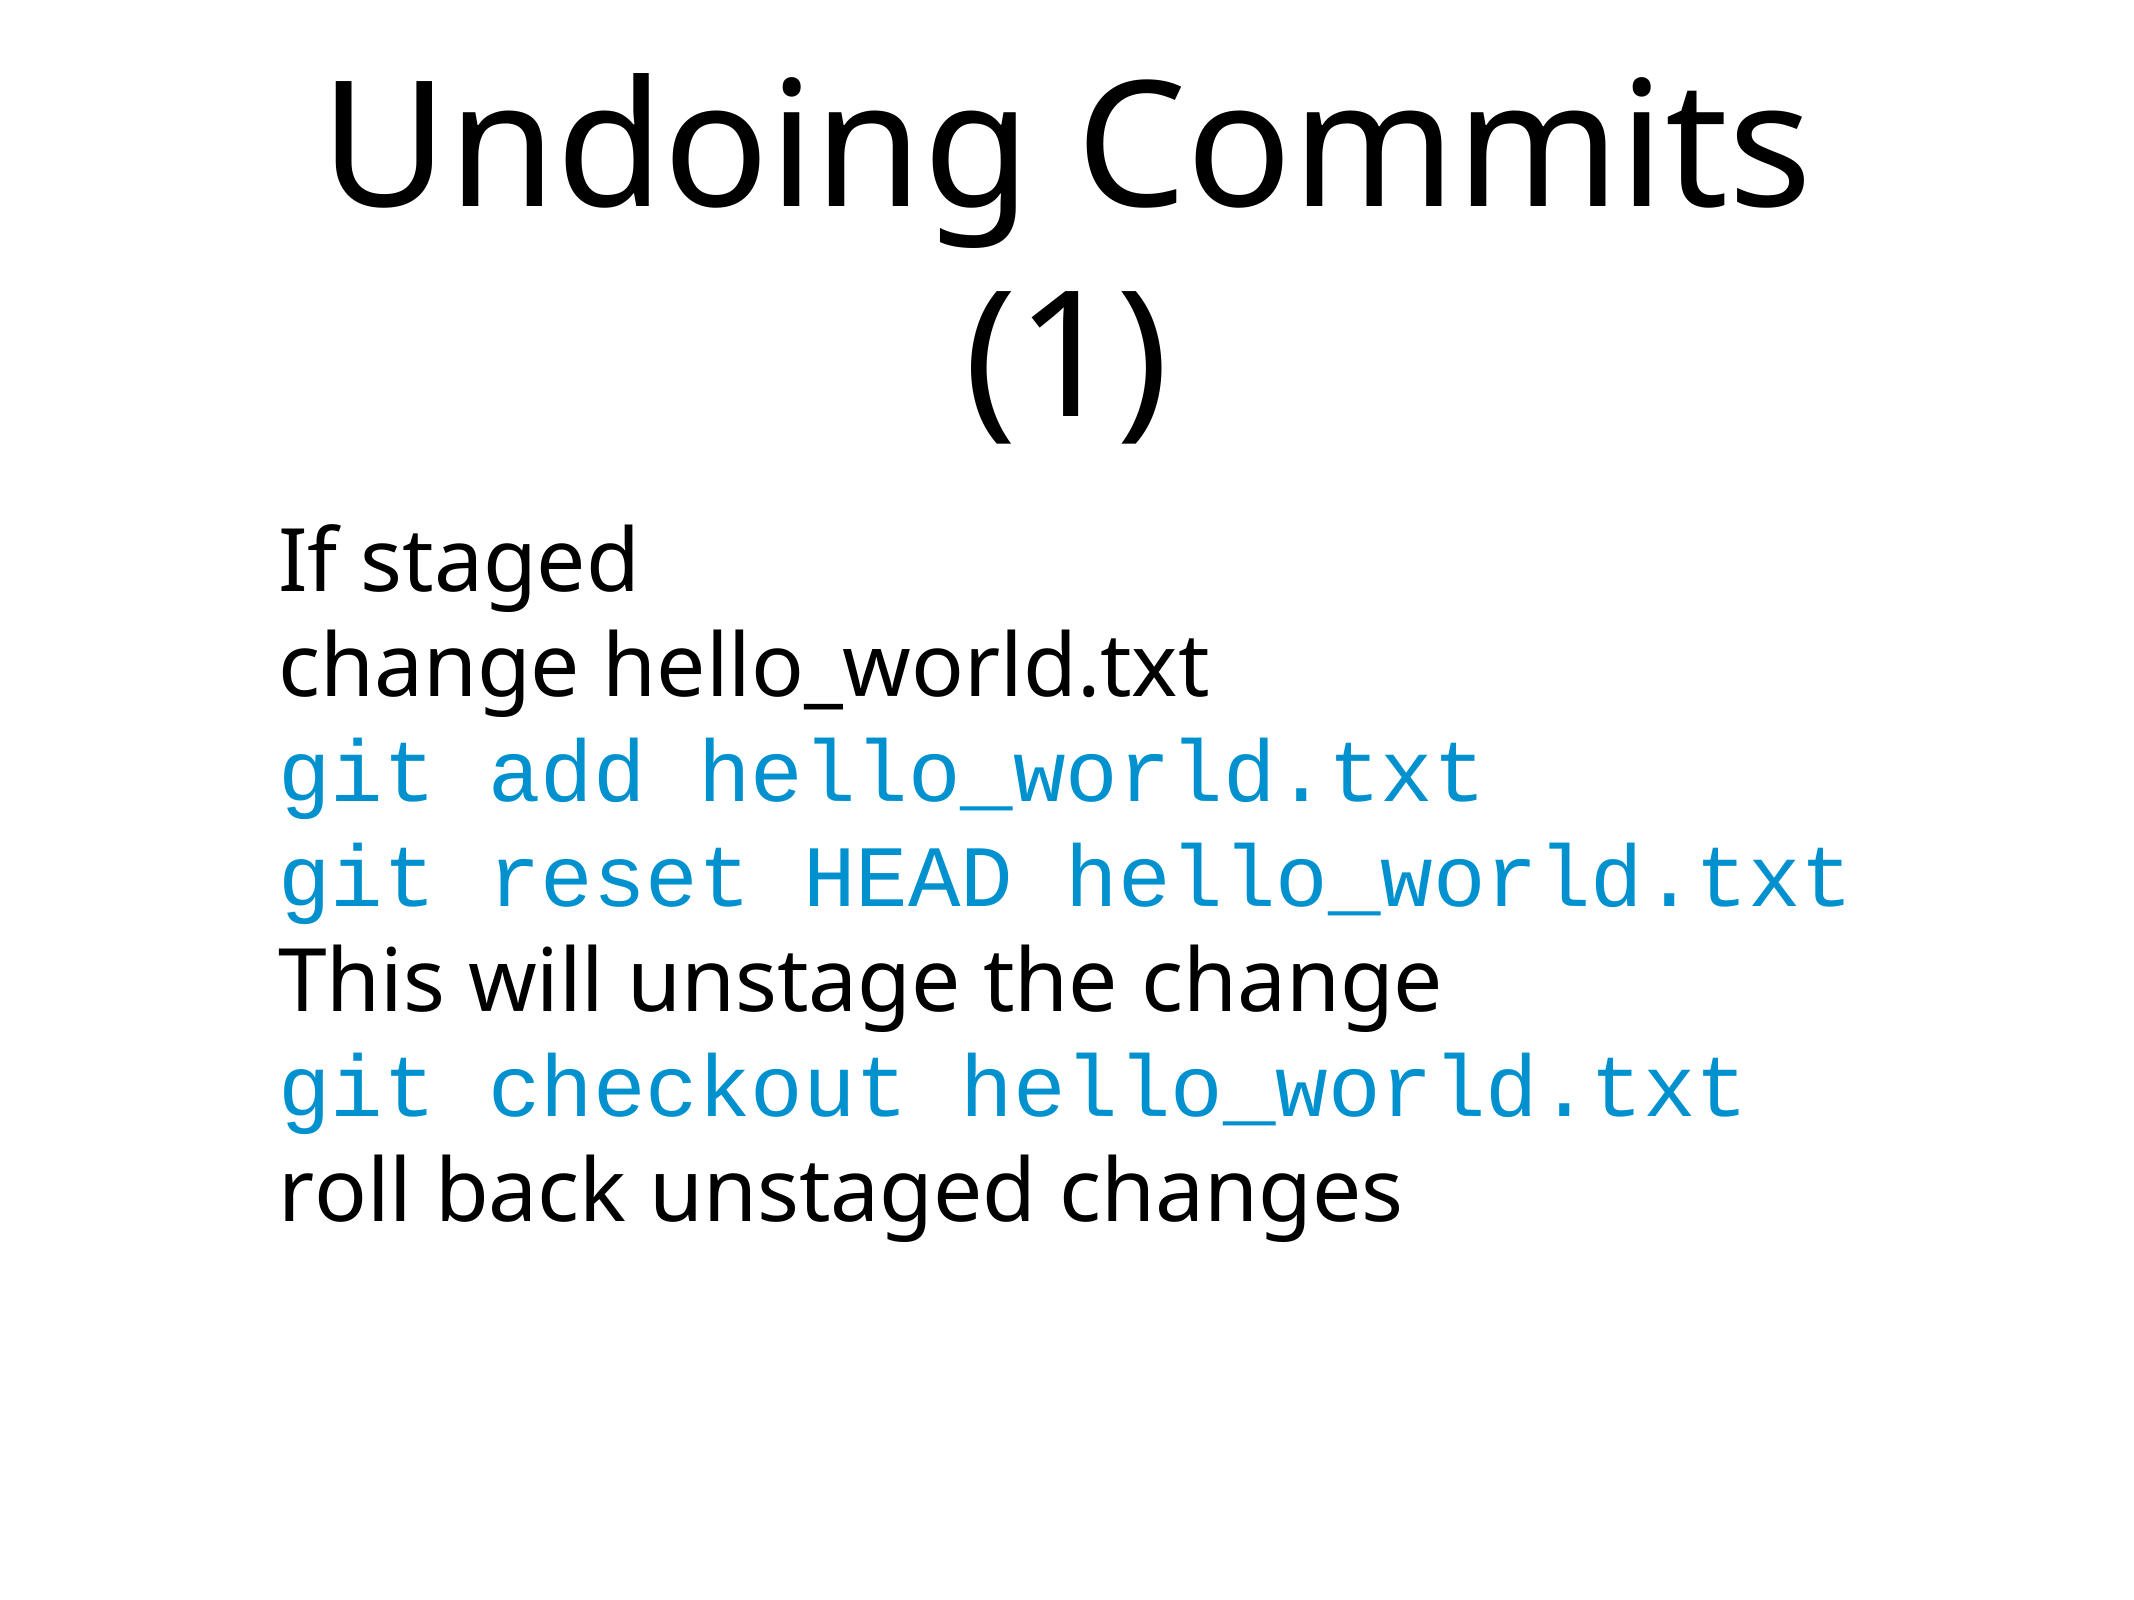

# Undoing Commits (1)
If staged
change hello_world.txt
git add hello_world.txt
git reset HEAD hello_world.txt
This will unstage the change
git checkout hello_world.txt
roll back unstaged changes